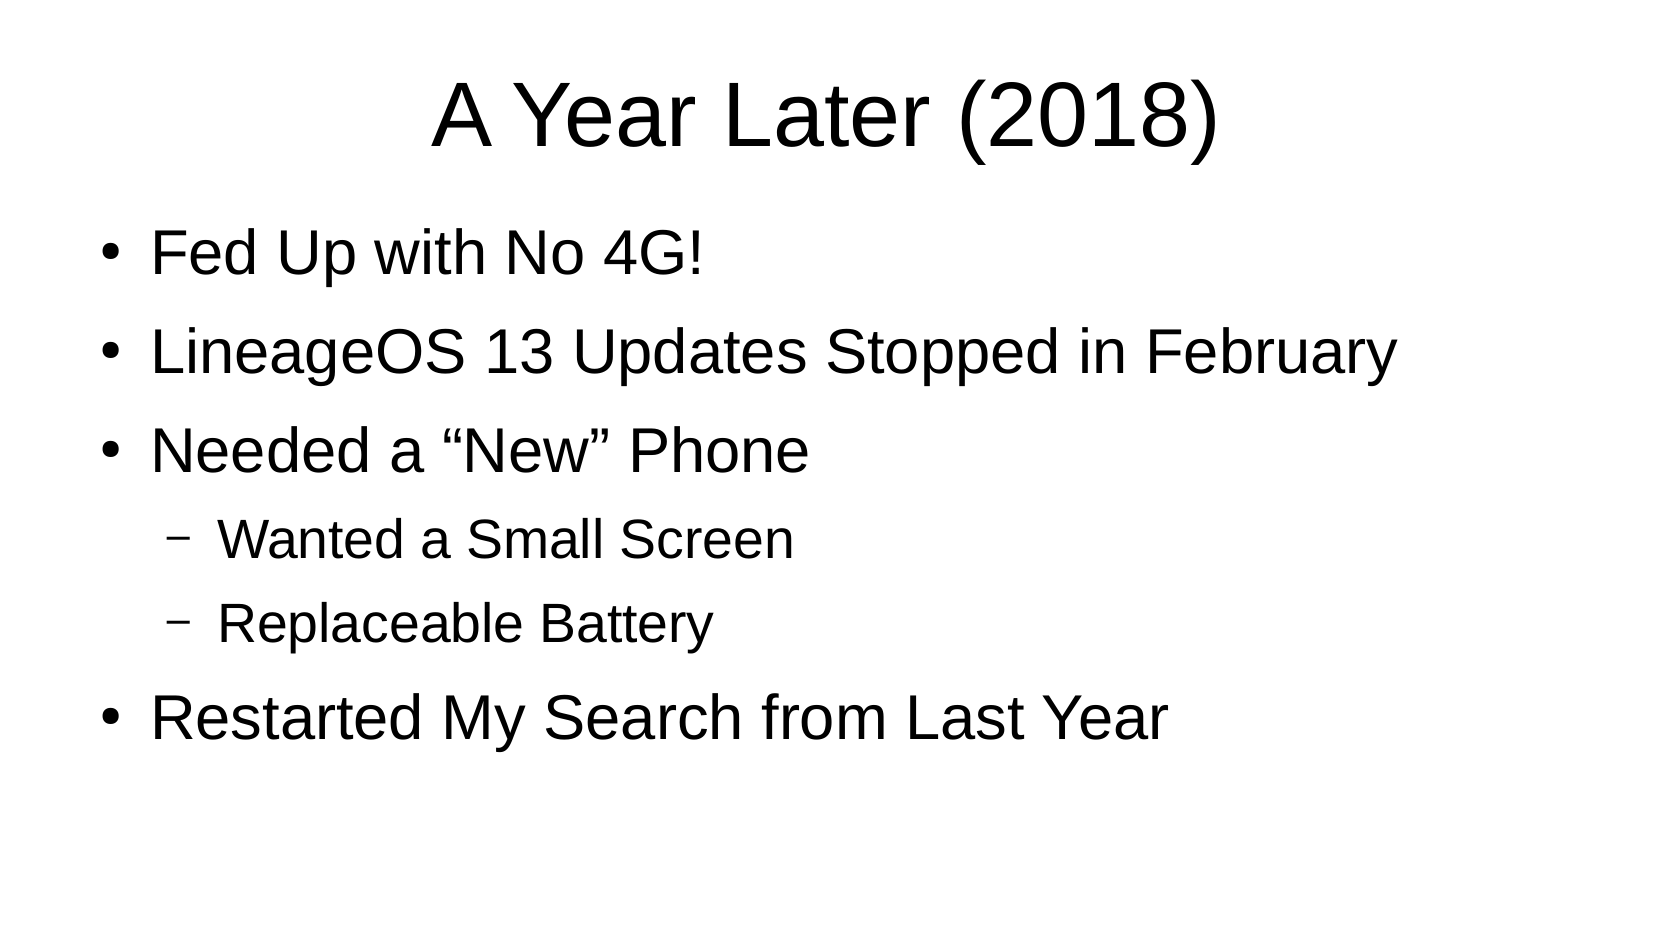

# A Year Later (2018)
Fed Up with No 4G!
LineageOS 13 Updates Stopped in February
Needed a “New” Phone
Wanted a Small Screen
Replaceable Battery
Restarted My Search from Last Year